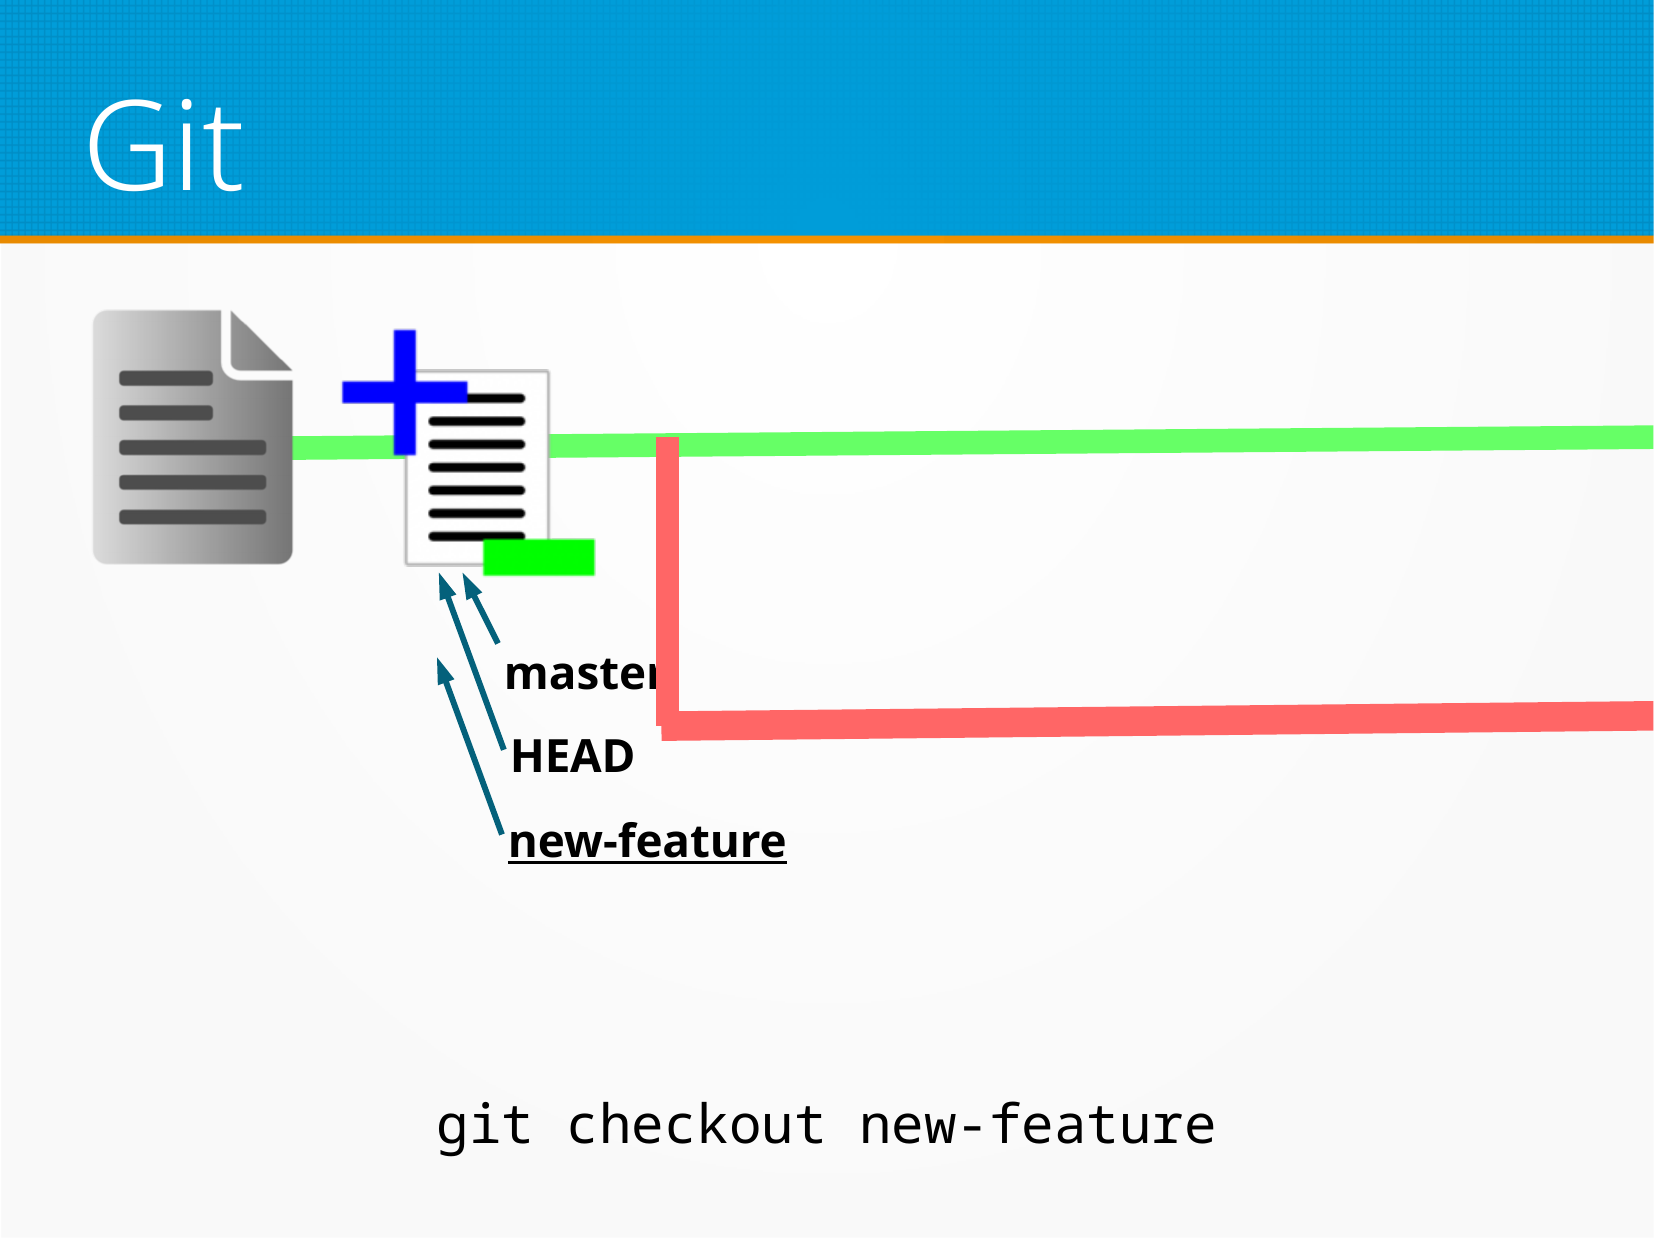

# Git
master
HEAD
new-feature
git checkout new-feature